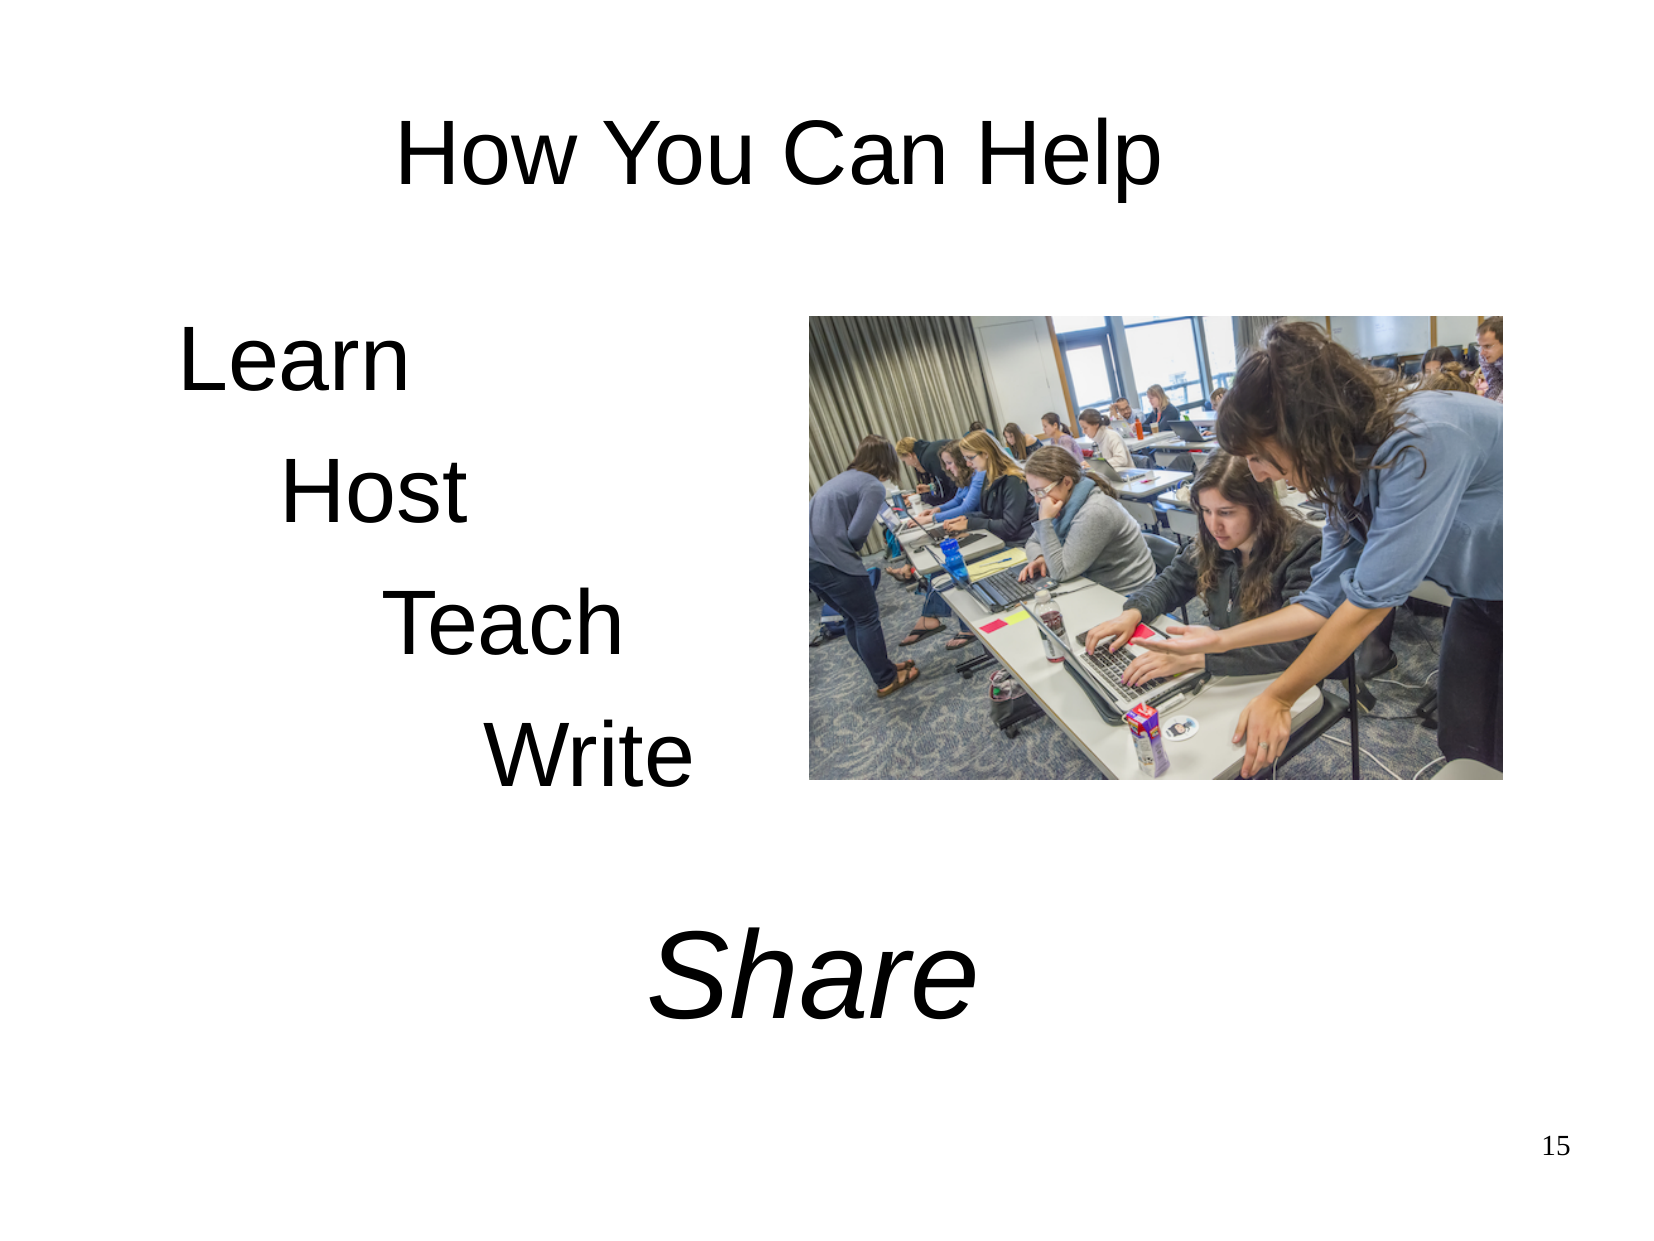

# How You Can Help
Learn
 Host
 Teach
 Write
Share
15